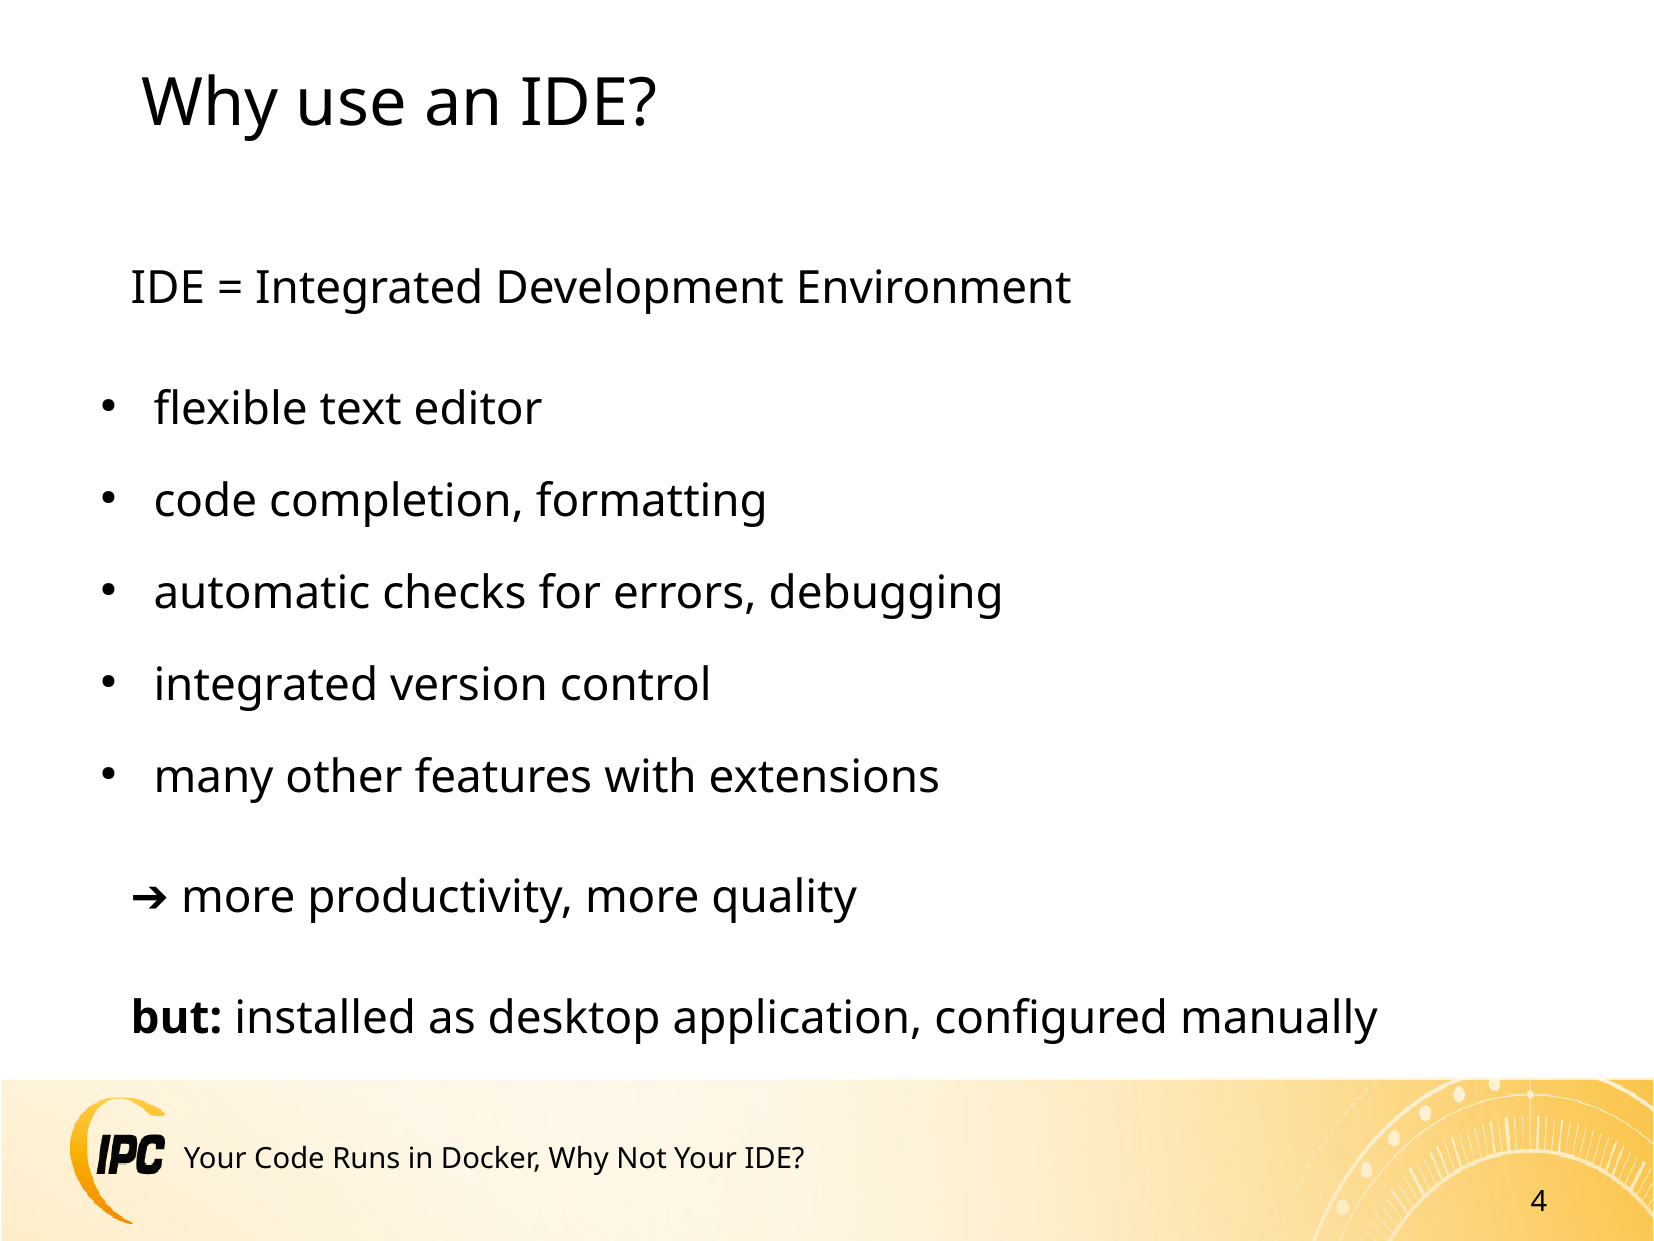

# Why use an IDE?
 IDE = Integrated Development Environment
flexible text editor
code completion, formatting
automatic checks for errors, debugging
integrated version control
many other features with extensions
 ➔ more productivity, more quality
 but: installed as desktop application, configured manually
4